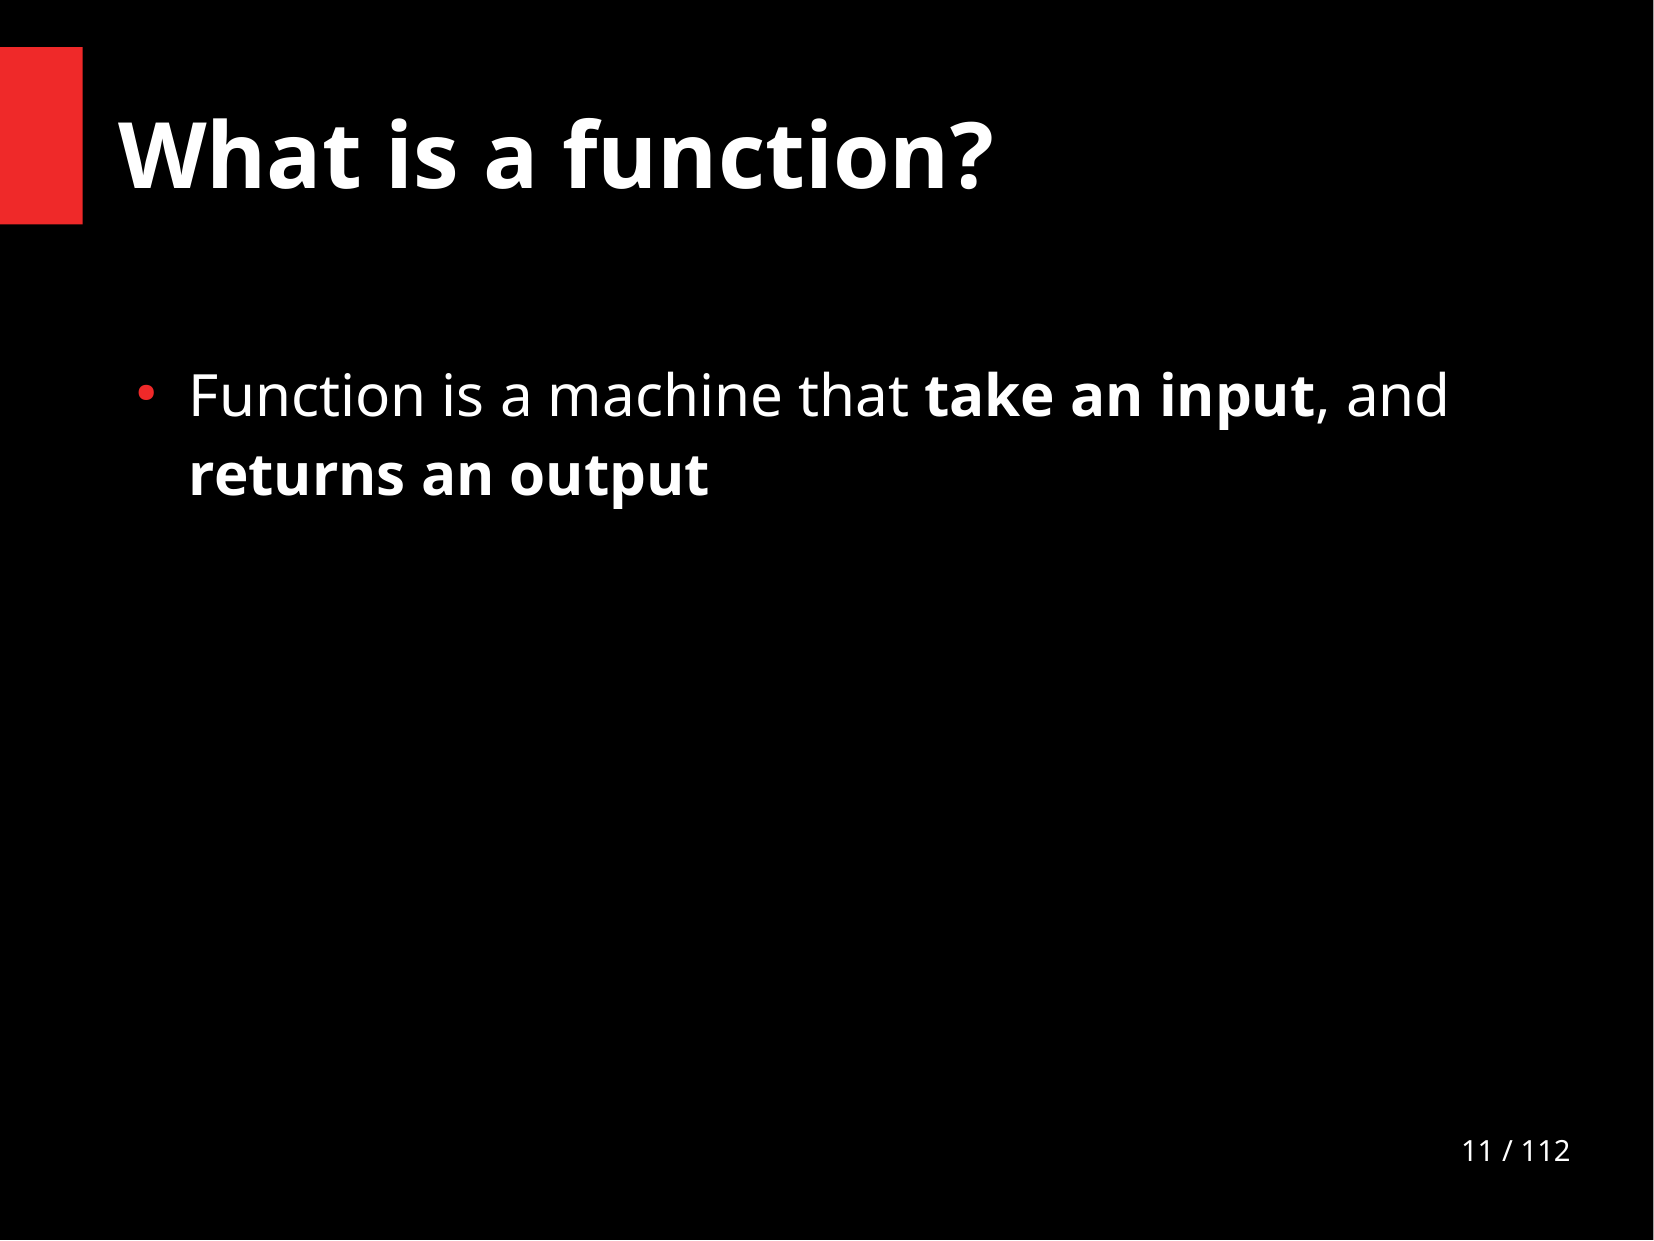

# What is a function?
Function is a machine that take an input, and returns an output
11